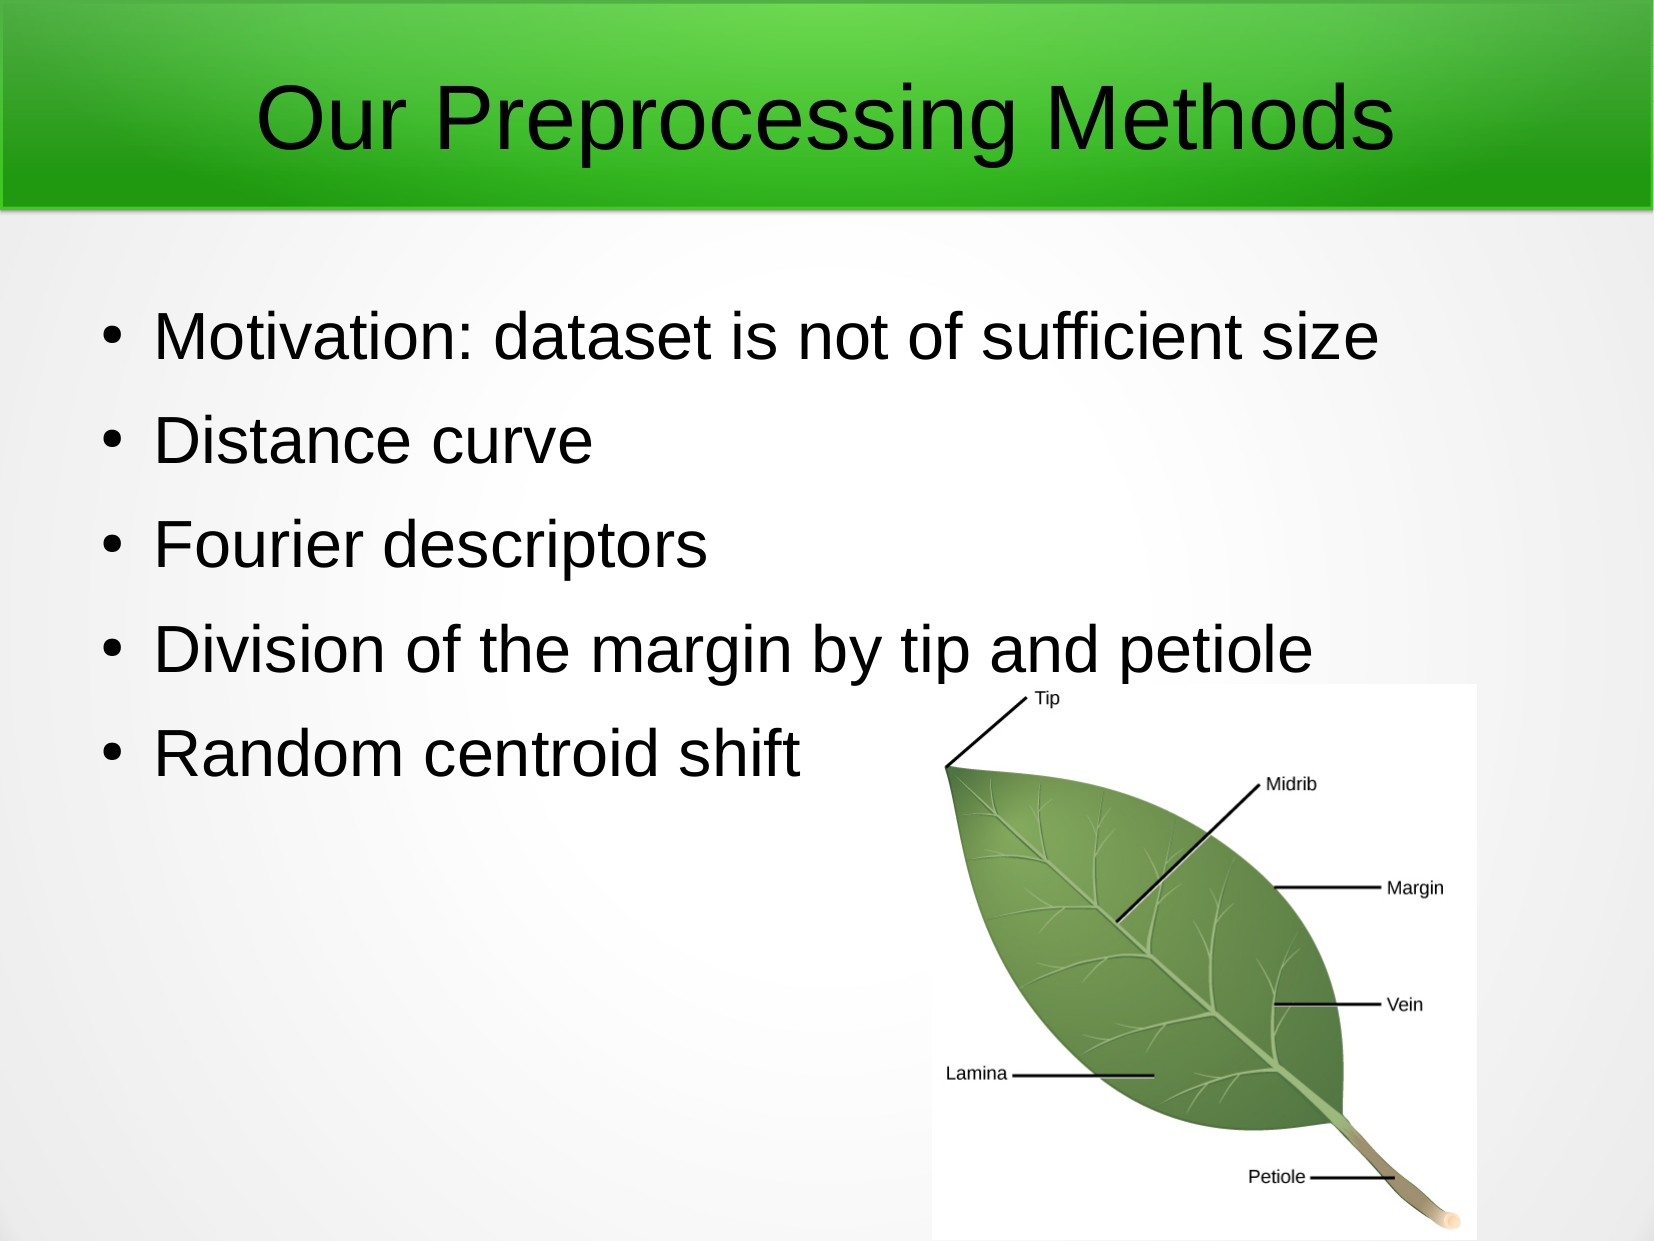

# Our Preprocessing Methods
Motivation: dataset is not of sufficient size
Distance curve
Fourier descriptors
Division of the margin by tip and petiole
Random centroid shift